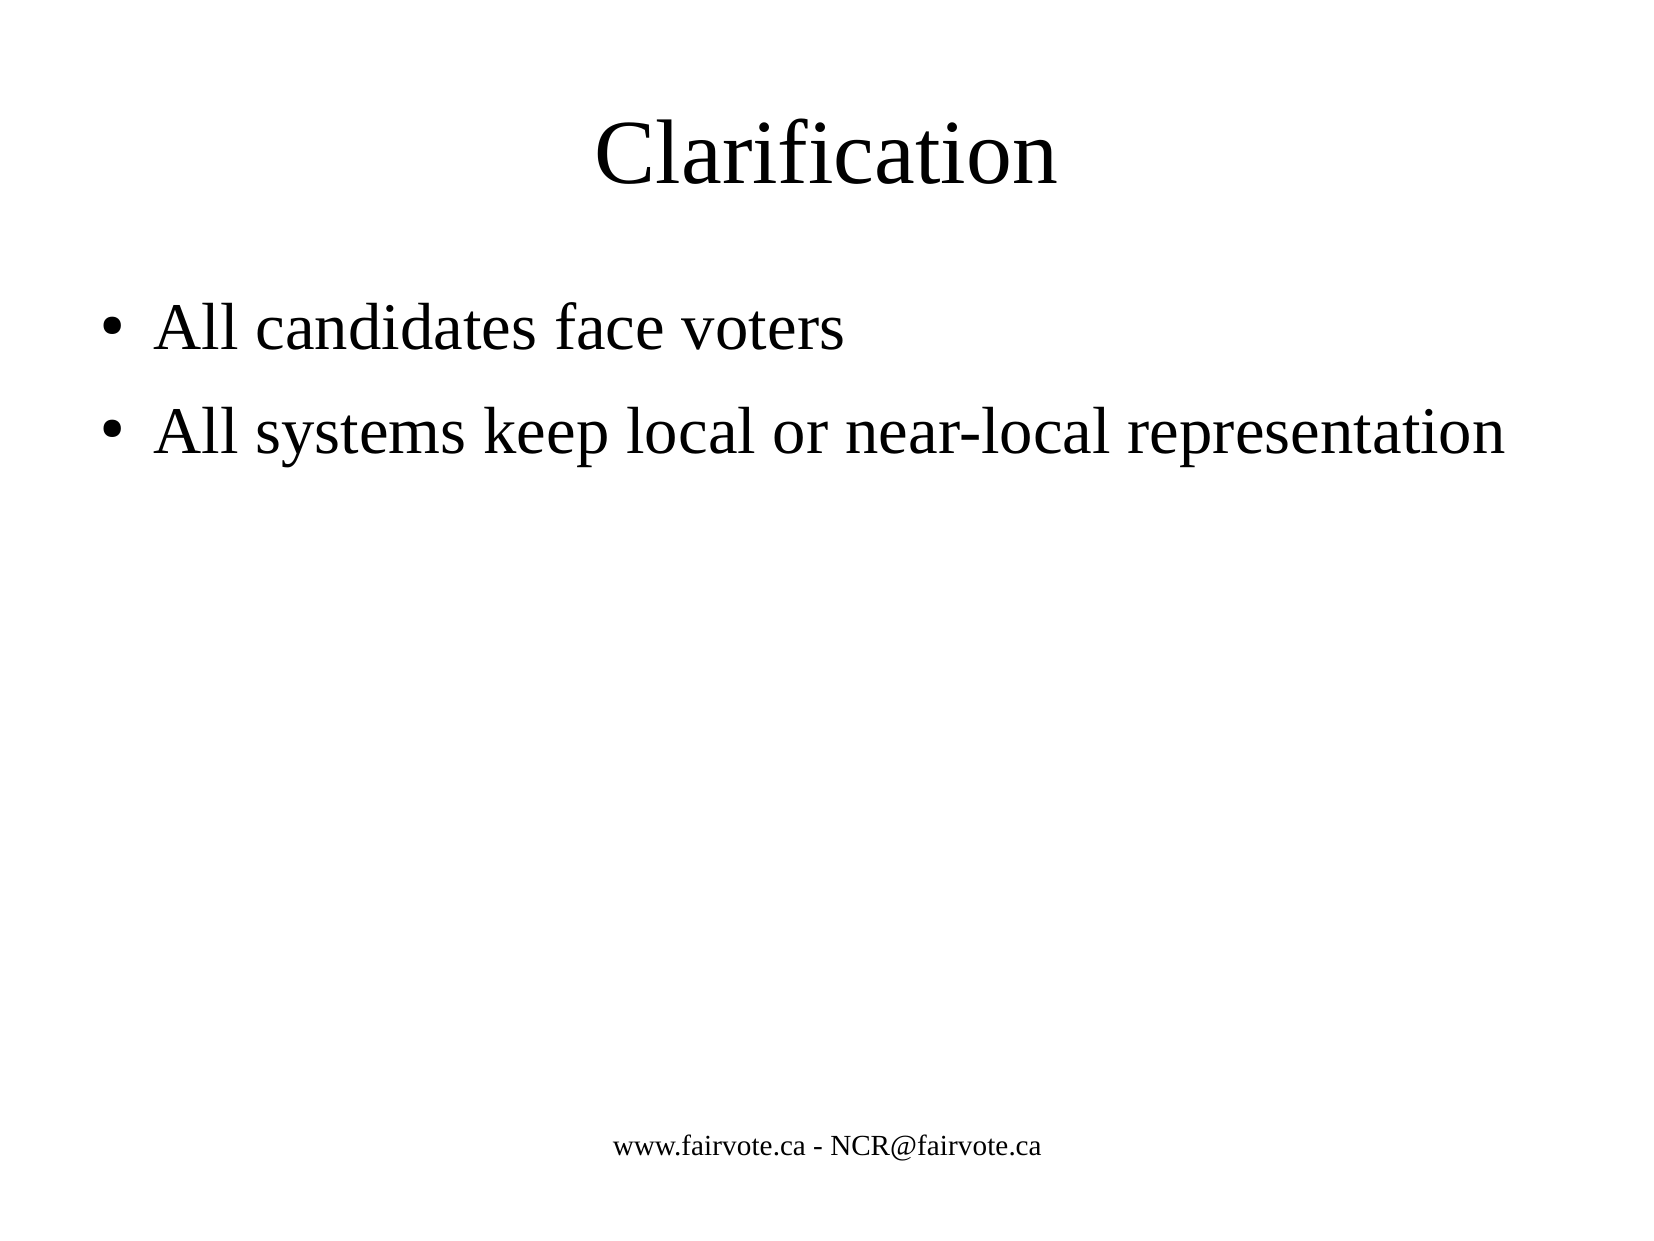

# Clarification
All candidates face voters
All systems keep local or near-local representation
www.fairvote.ca - NCR@fairvote.ca